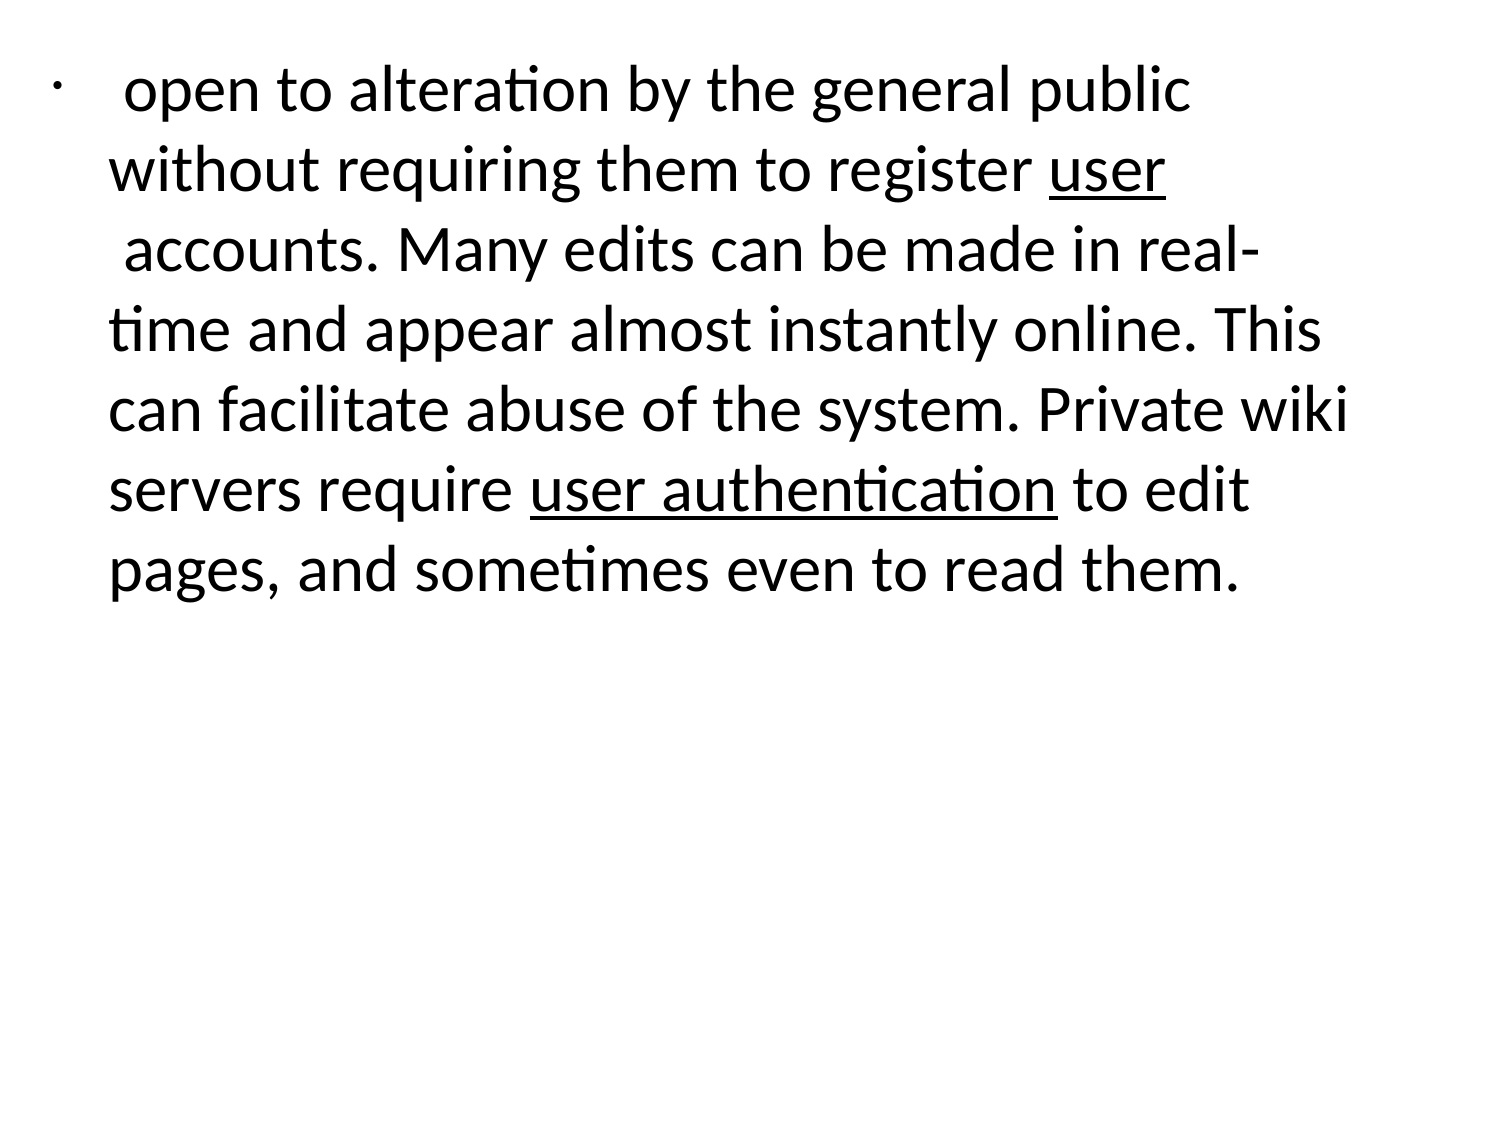

# open to alteration by the general public without requiring them to register user accounts. Many edits can be made in real-time and appear almost instantly online. This can facilitate abuse of the system. Private wiki servers require user authentication to edit pages, and sometimes even to read them.